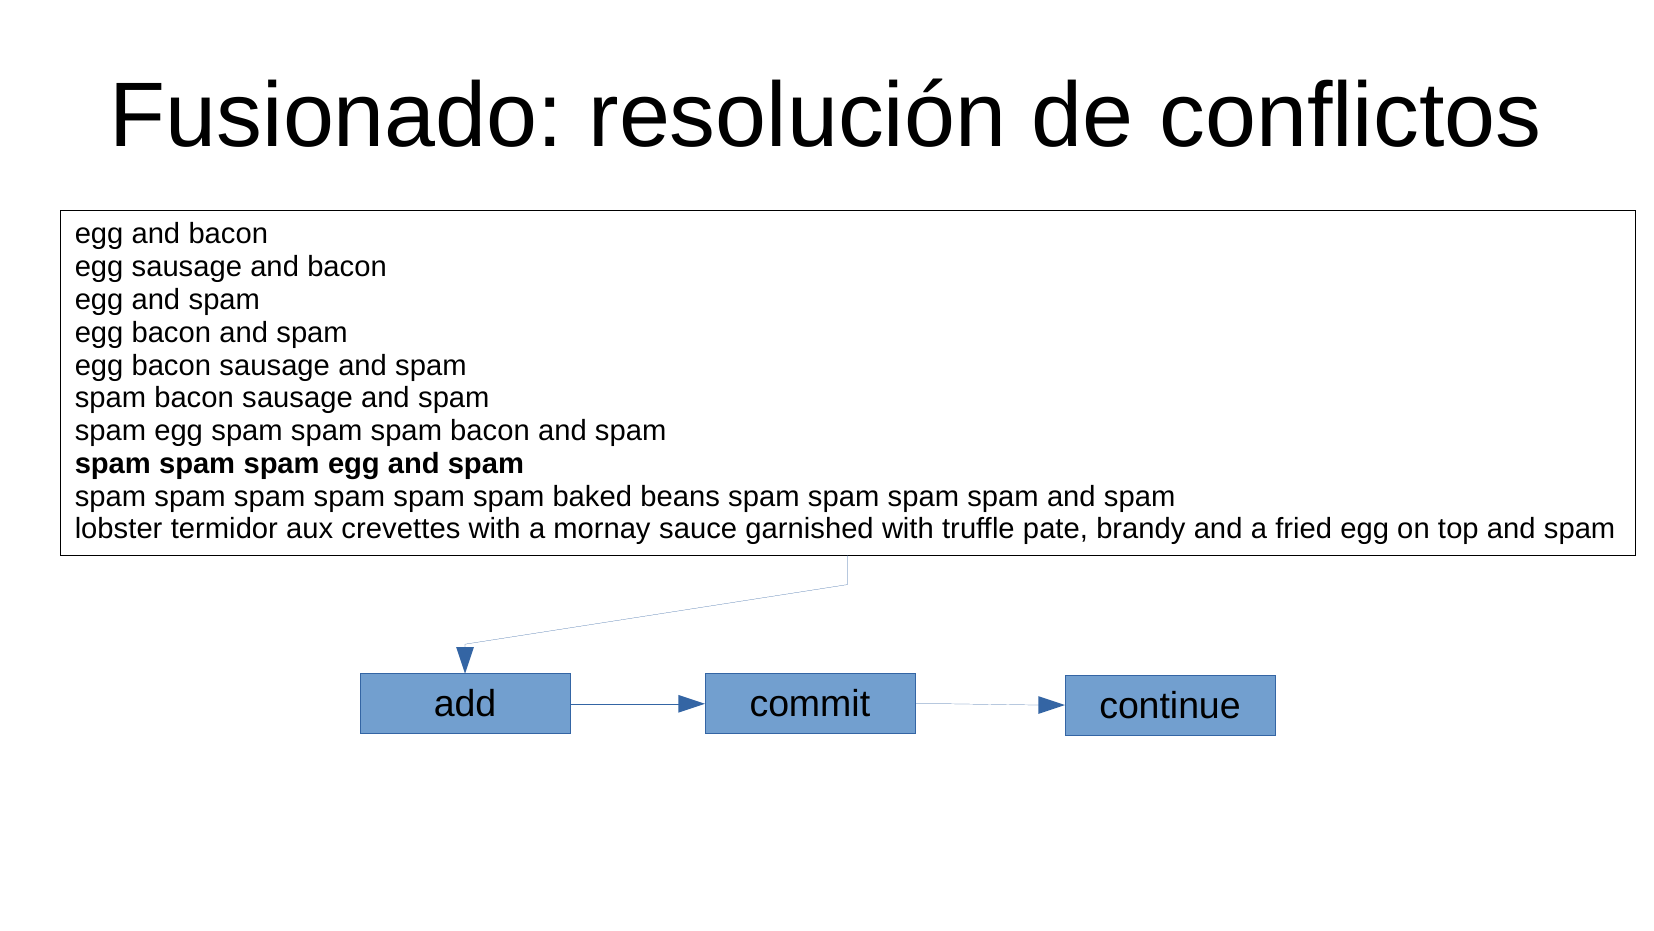

# Fusionado: resolución de conflictos
egg and bacon
egg sausage and bacon
egg and spam
egg bacon and spam
egg bacon sausage and spam
spam bacon sausage and spam
spam egg spam spam spam bacon and spam
spam spam spam egg and spam
spam spam spam spam spam spam baked beans spam spam spam spam and spam
lobster termidor aux crevettes with a mornay sauce garnished with truffle pate, brandy and a fried egg on top and spam
add
commit
continue